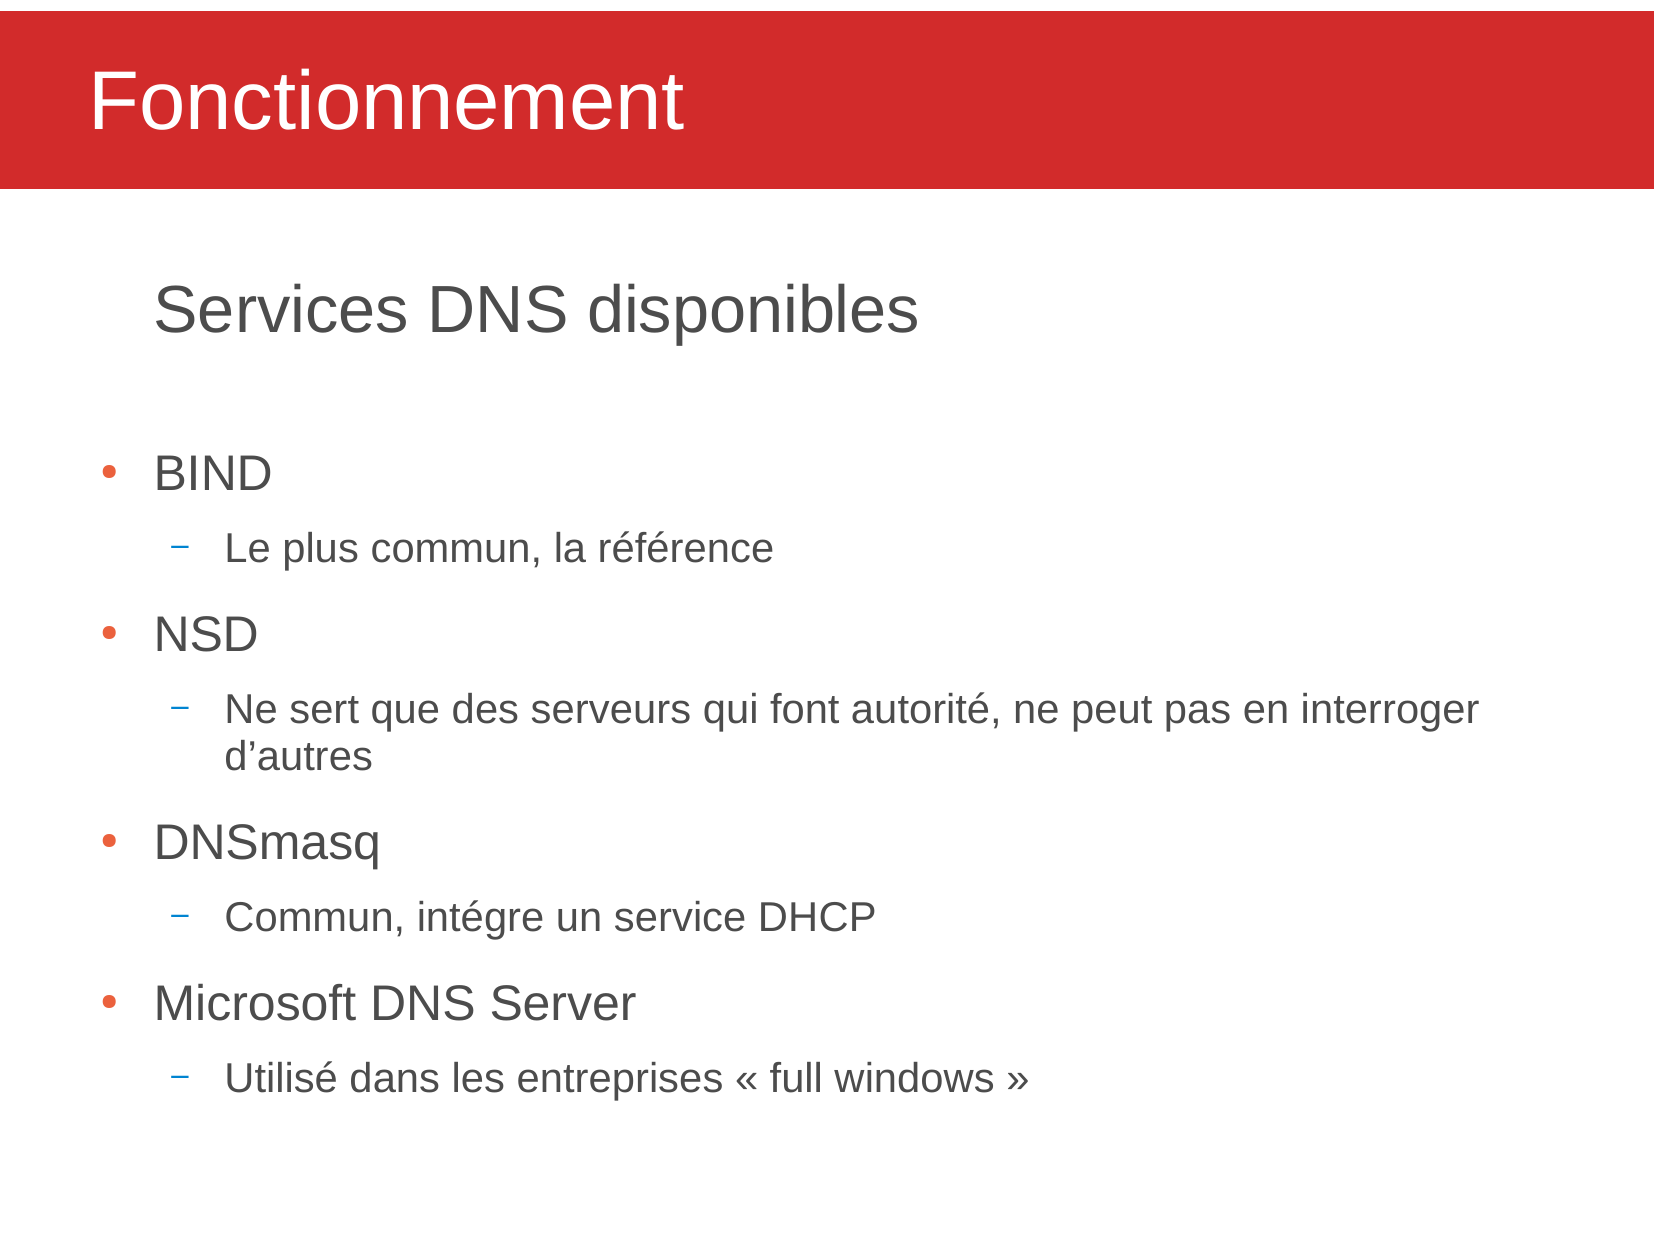

# Fonctionnement
Services DNS disponibles
BIND
Le plus commun, la référence
NSD
Ne sert que des serveurs qui font autorité, ne peut pas en interroger d’autres
DNSmasq
Commun, intégre un service DHCP
Microsoft DNS Server
Utilisé dans les entreprises « full windows »